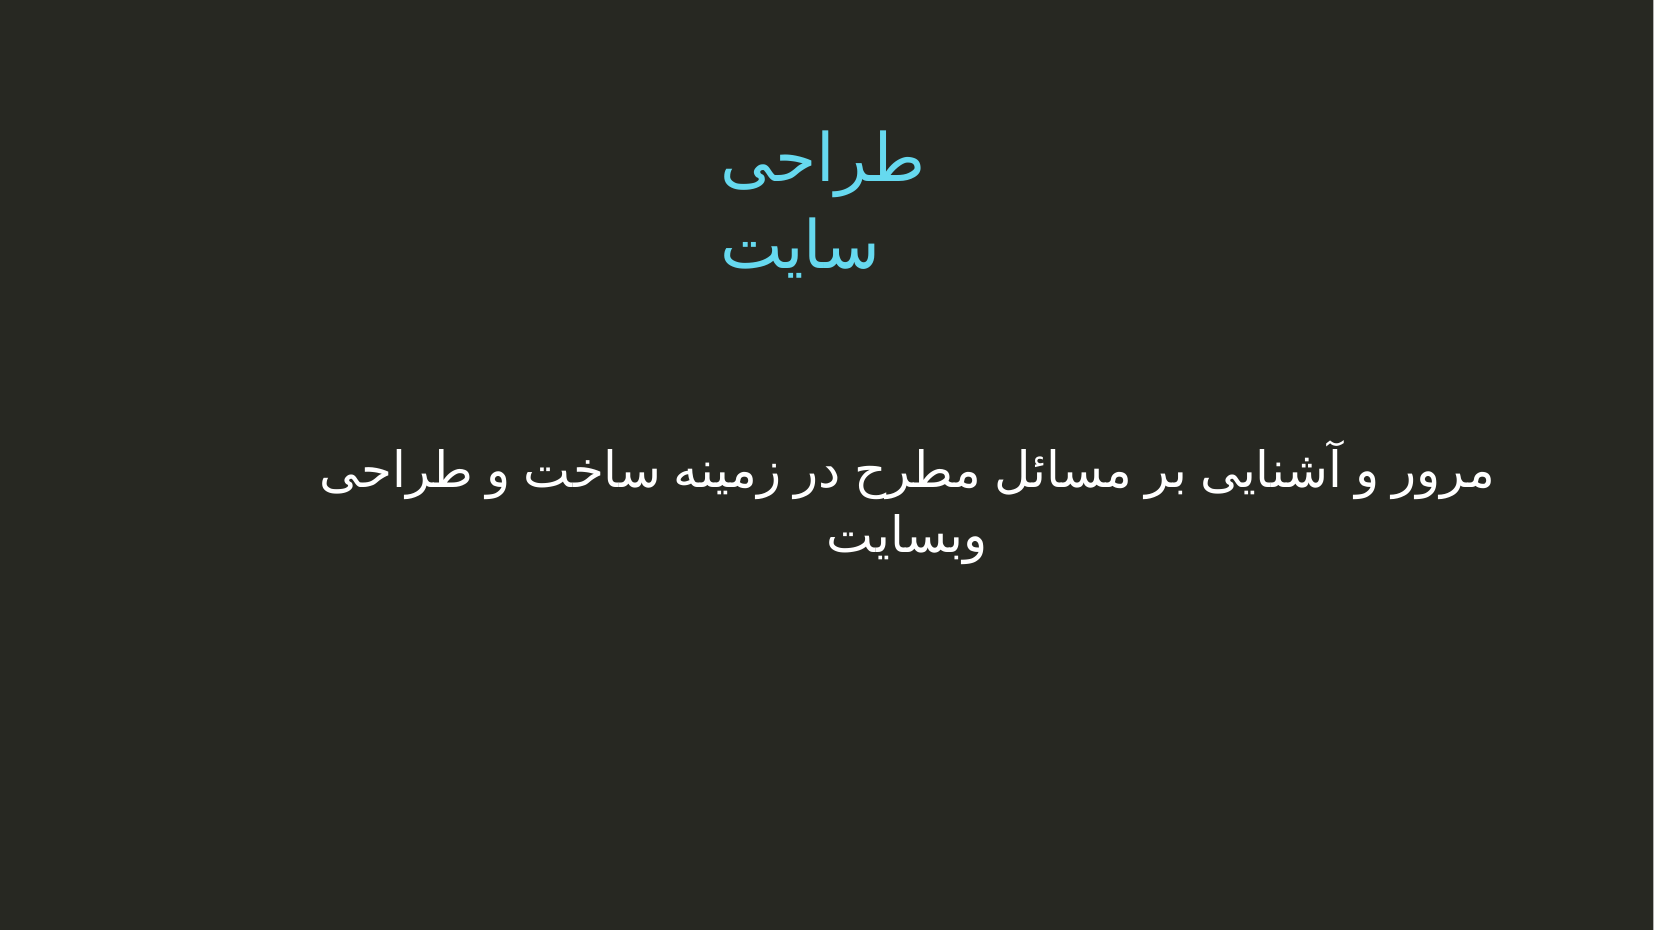

# طراحی سایت
مرور و آشنایی بر مسائل مطرح در زمینه ساخت و طراحی وبسایت